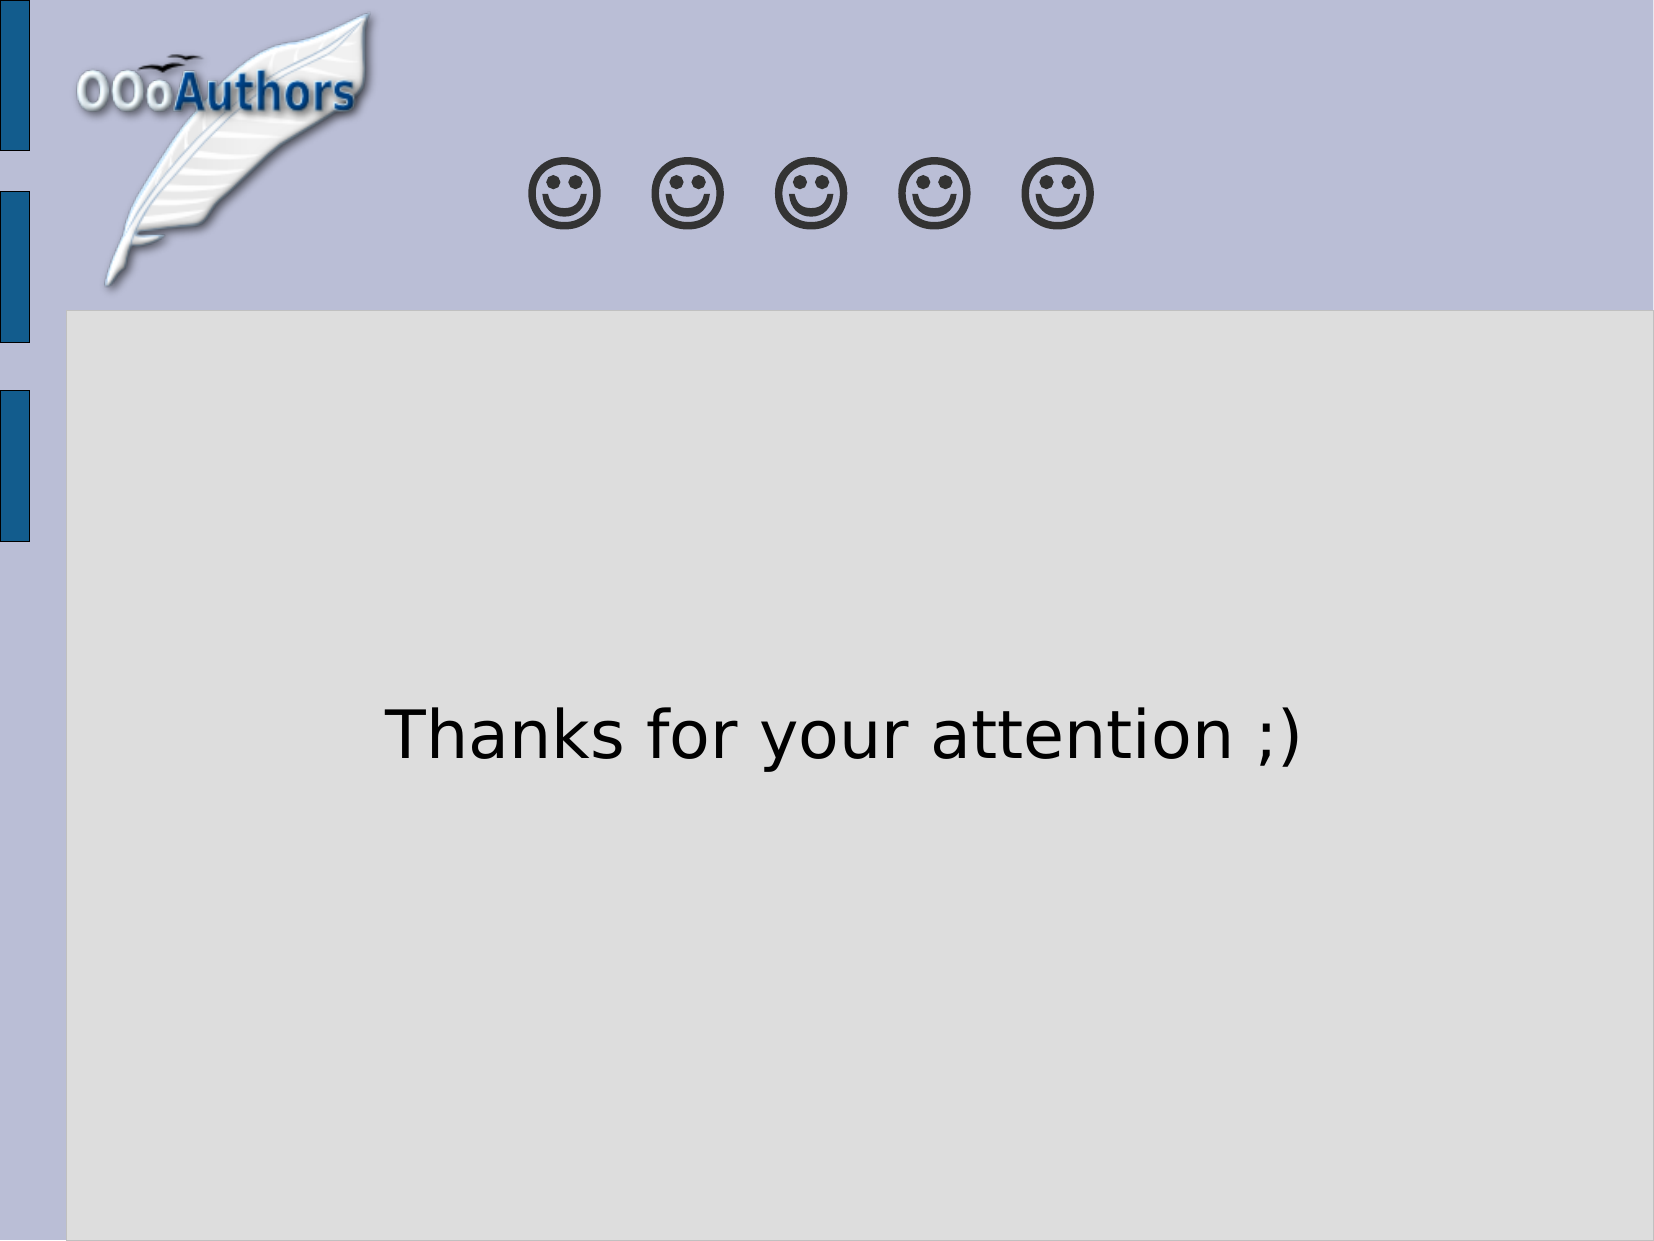

# ☺ ☺ ☺ ☺ ☺
Thanks for your attention ;)